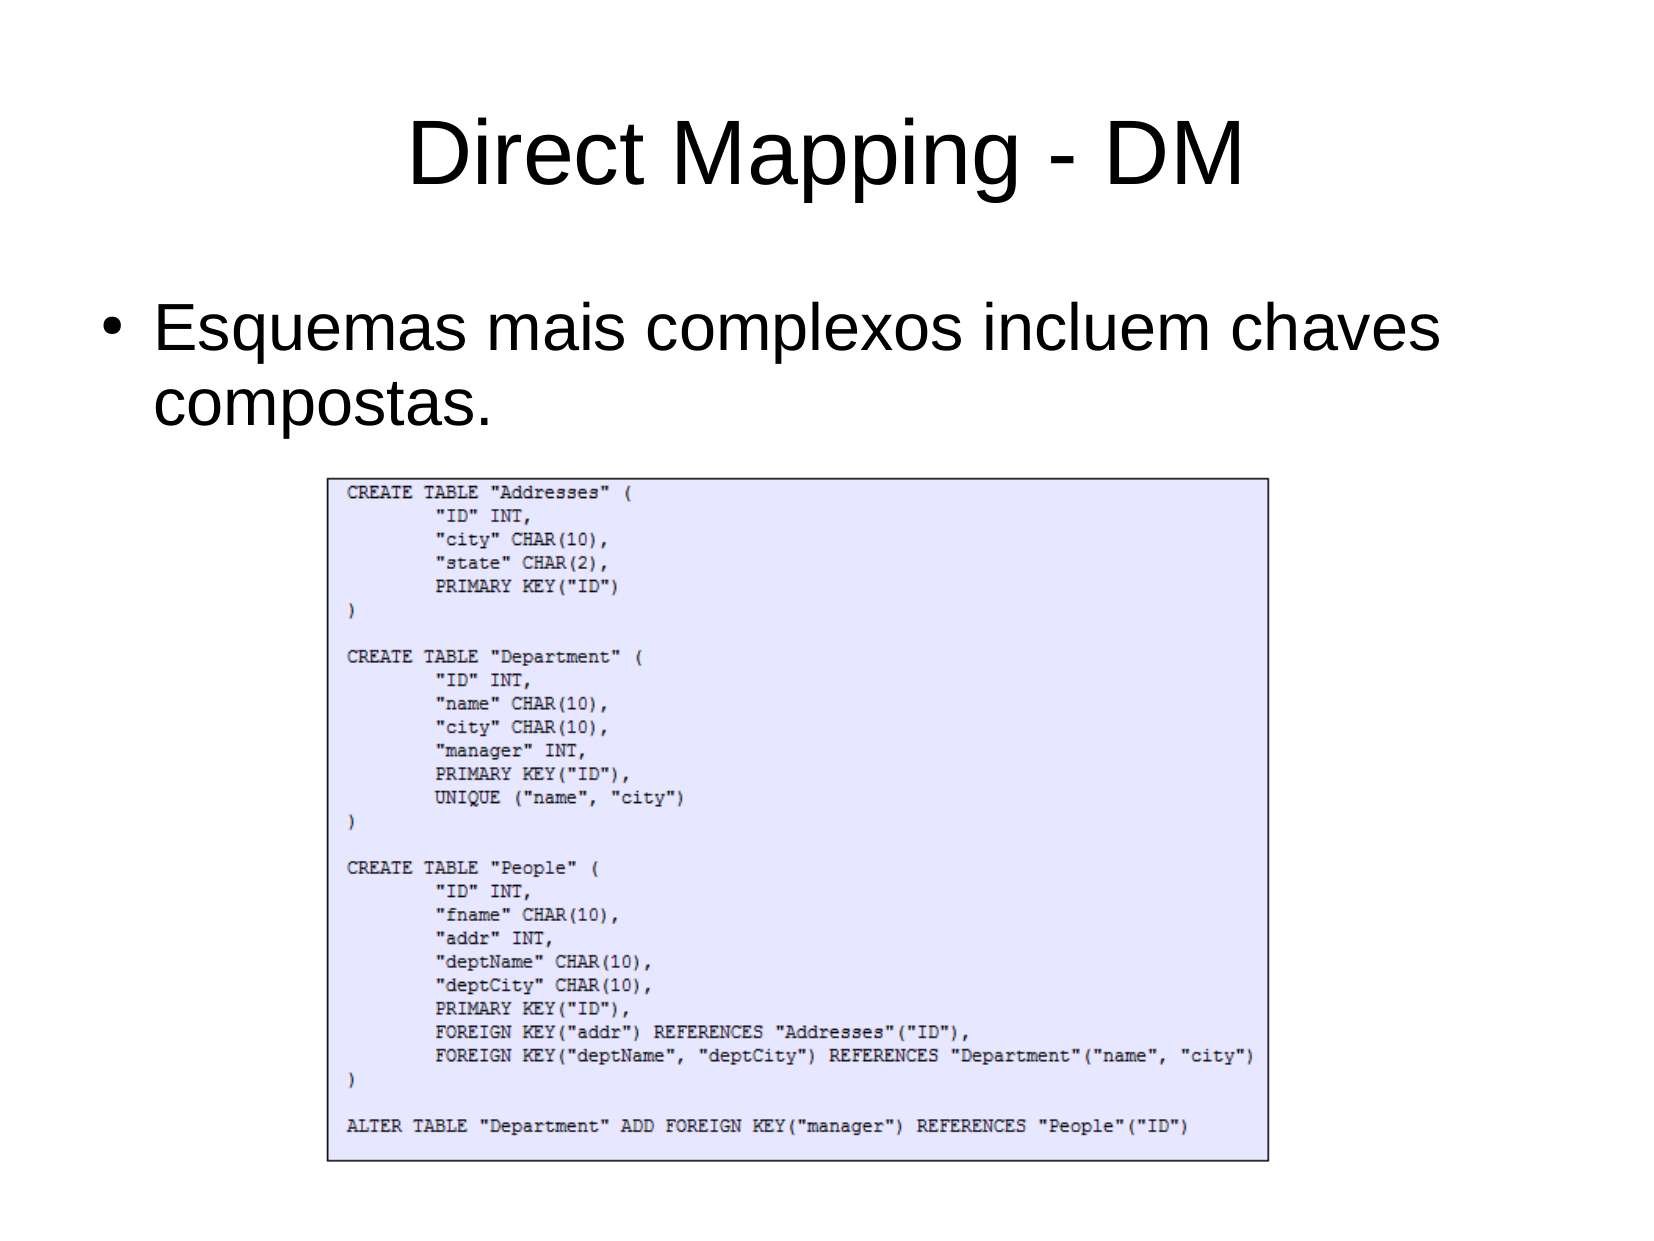

# Direct Mapping - DM
Esquemas mais complexos incluem chaves compostas.